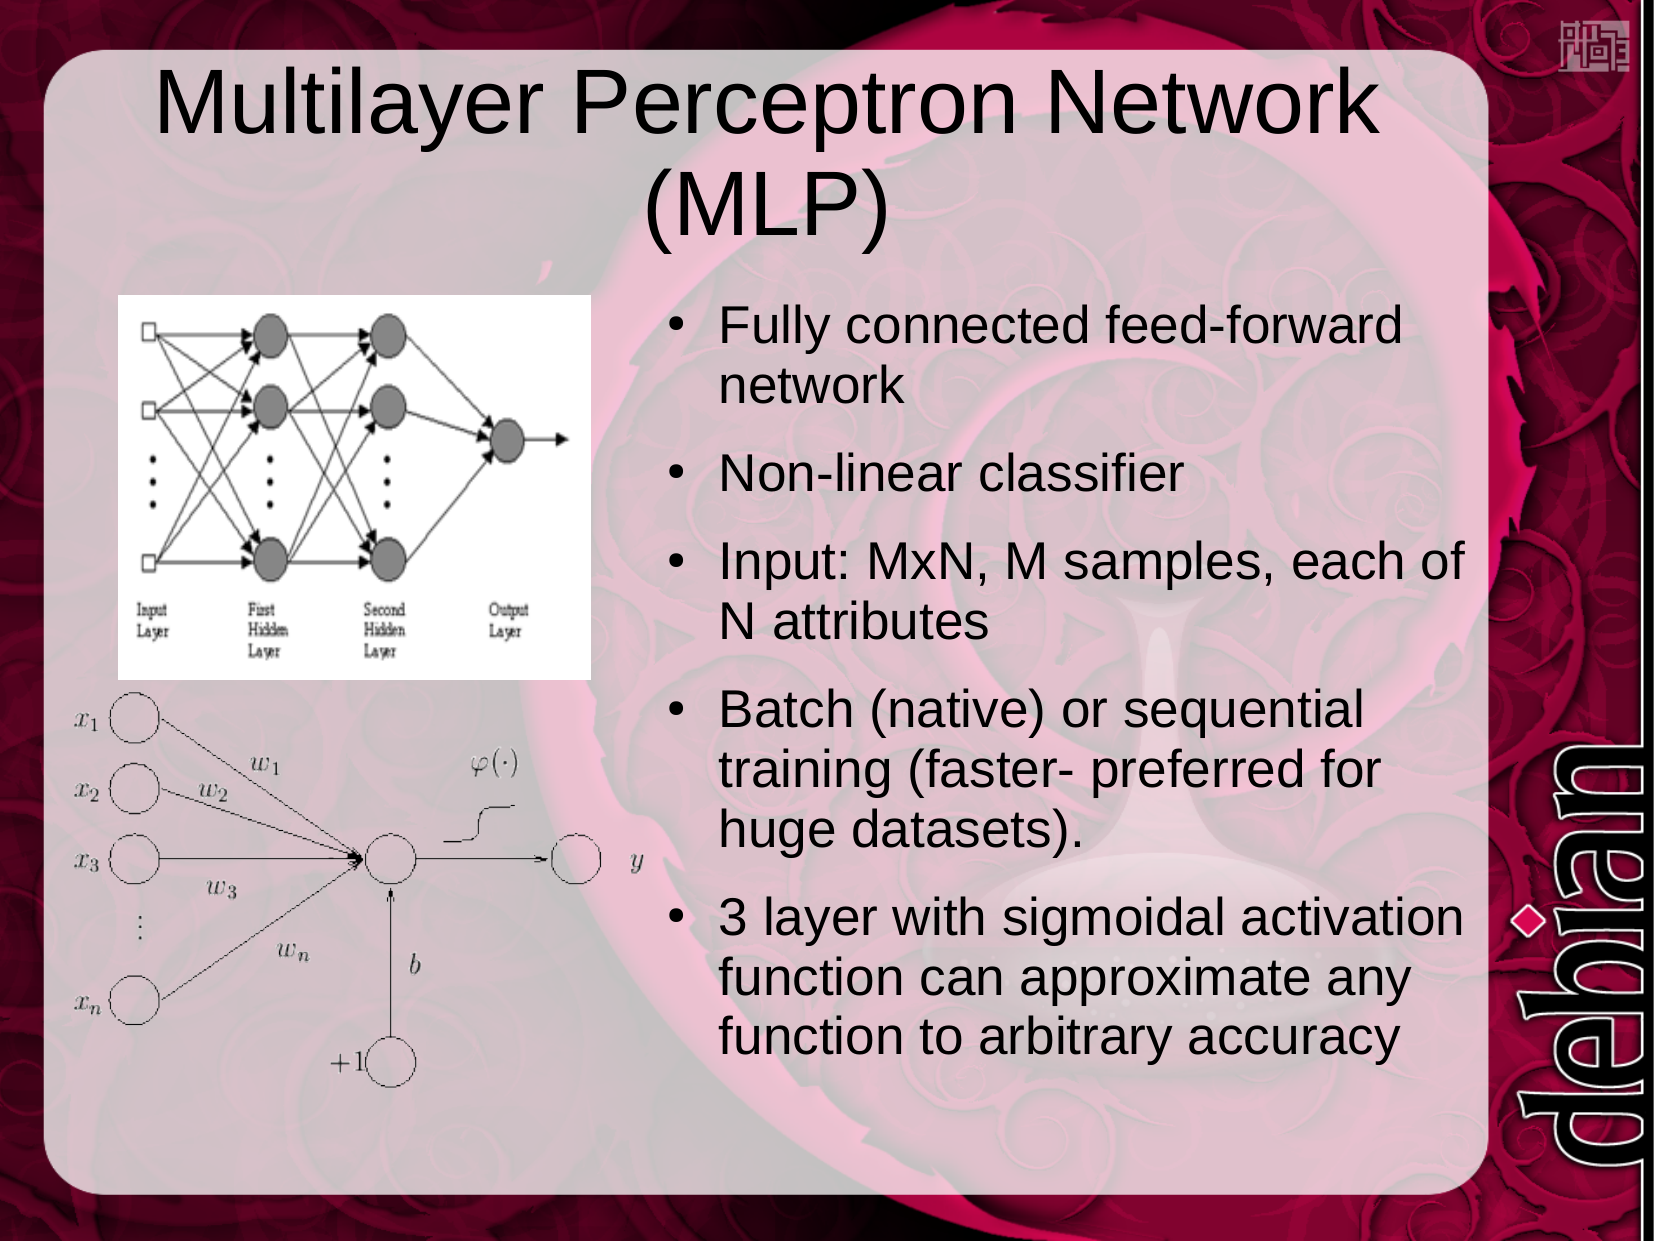

# Multilayer Perceptron Network (MLP)
Fully connected feed-forward network
Non-linear classifier
Input: MxN, M samples, each of N attributes
Batch (native) or sequential training (faster- preferred for huge datasets).
3 layer with sigmoidal activation function can approximate any function to arbitrary accuracy